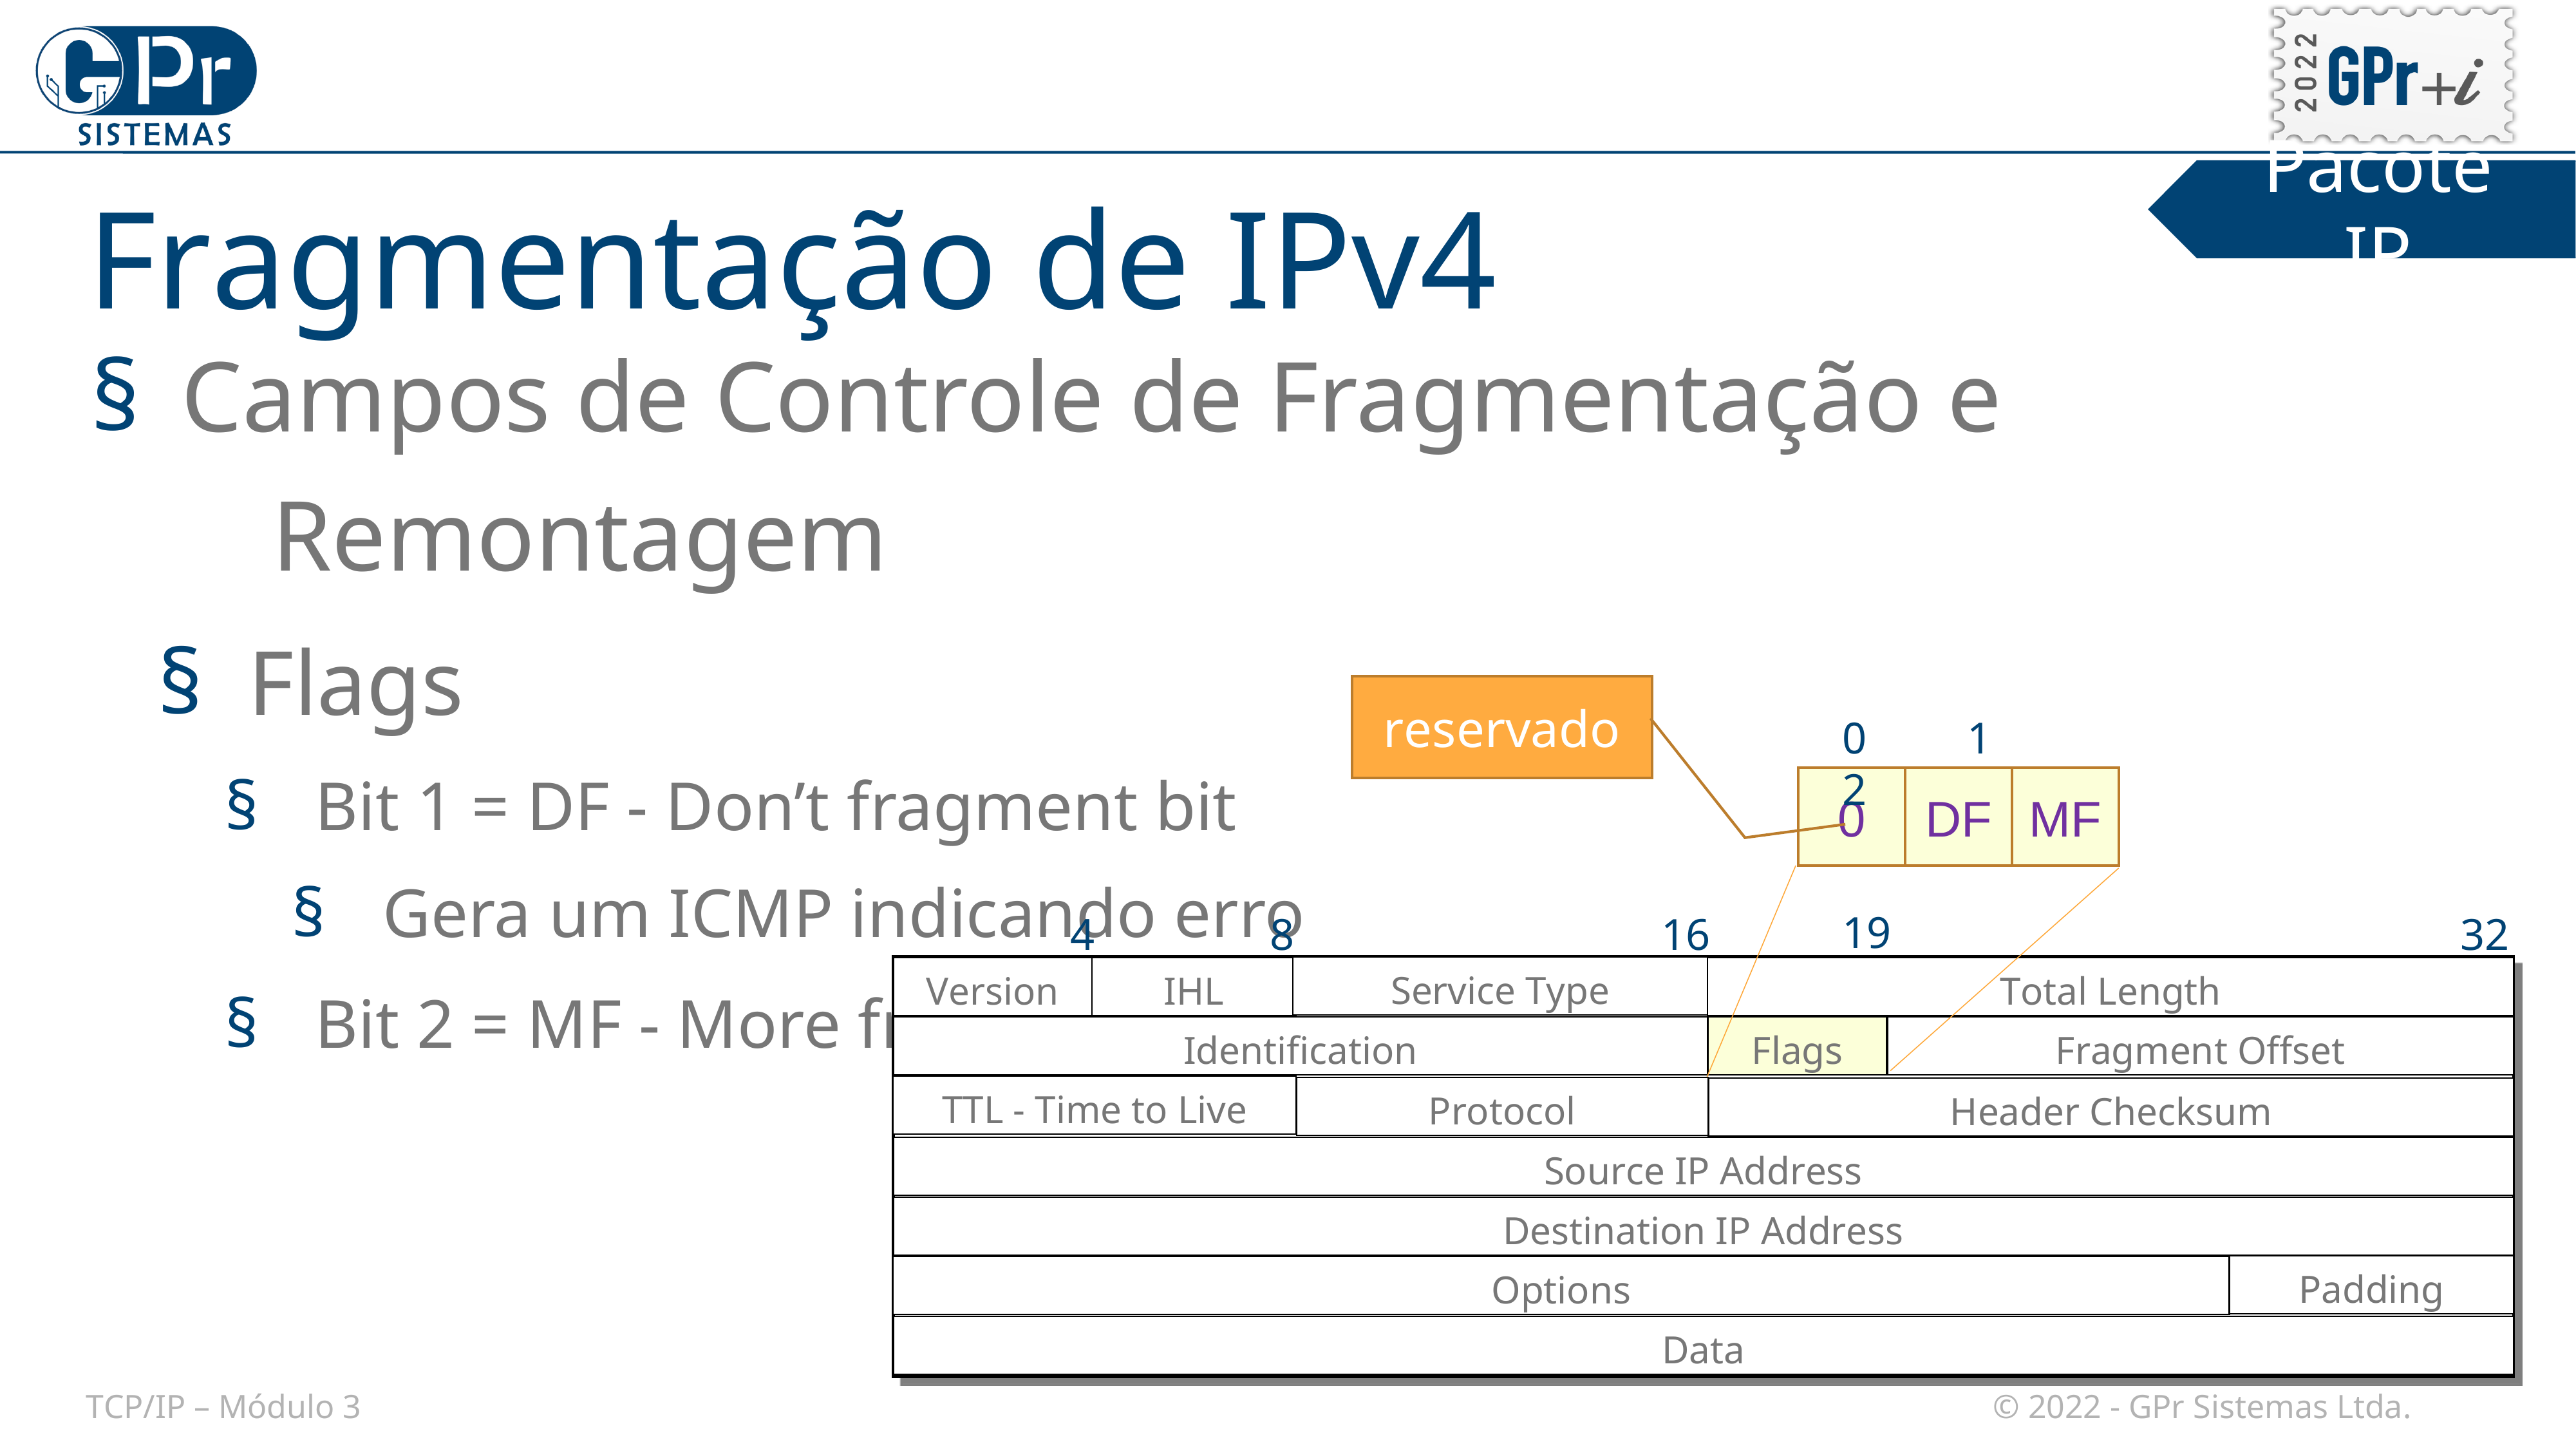

Pacote IP
Fragmentação de IPv4
# Campos de Controle de Fragmentação e Remontagem
Flags
Bit 1 = DF - Don’t fragment bit
Gera um ICMP indicando erro
Bit 2 = MF - More fragments bit
reservado
0 1 2
0
DF
MF
19
4
8
16
32
Service Type
Version
IHL
Total Length
Identification
Flags
Fragment Offset
TTL - Time to Live
Protocol
Header Checksum
Source IP Address
Destination IP Address
Padding
Options
Data